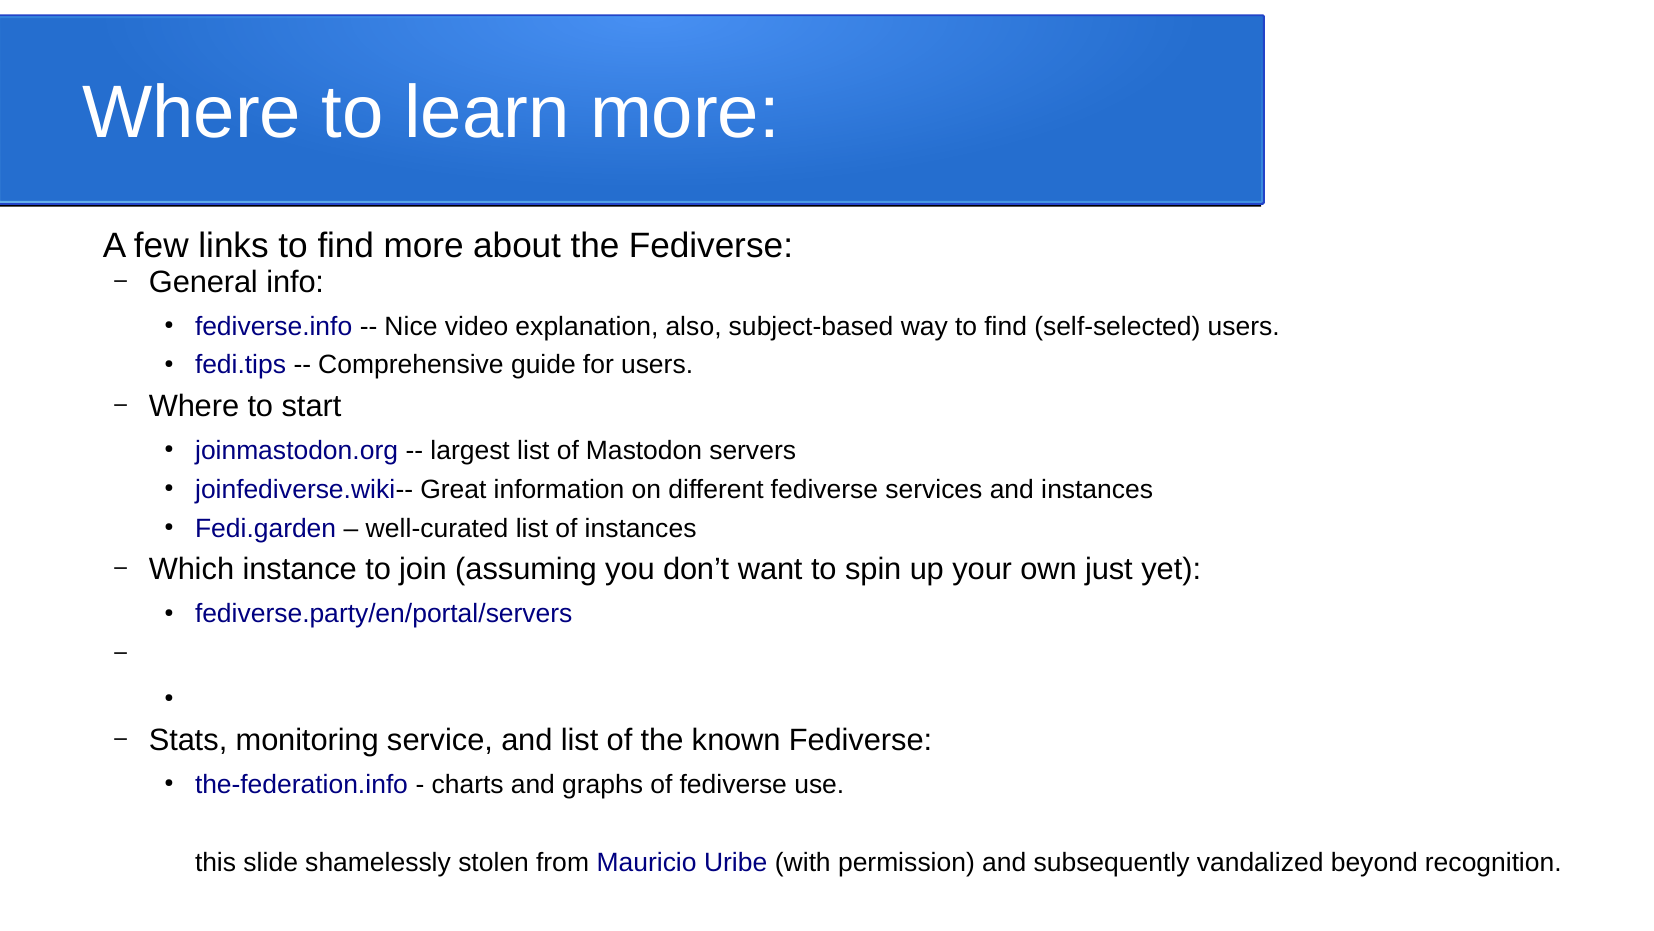

# Where to learn more:
A few links to find more about the Fediverse:
General info:
fediverse.info -- Nice video explanation, also, subject-based way to find (self-selected) users.
fedi.tips -- Comprehensive guide for users.
Where to start
joinmastodon.org -- largest list of Mastodon servers
joinfediverse.wiki-- Great information on different fediverse services and instances
Fedi.garden – well-curated list of instances
Which instance to join (assuming you don’t want to spin up your own just yet):
fediverse.party/en/portal/servers
Stats, monitoring service, and list of the known Fediverse:
the-federation.info - charts and graphs of fediverse use.
this slide shamelessly stolen from Mauricio Uribe (with permission) and subsequently vandalized beyond recognition.